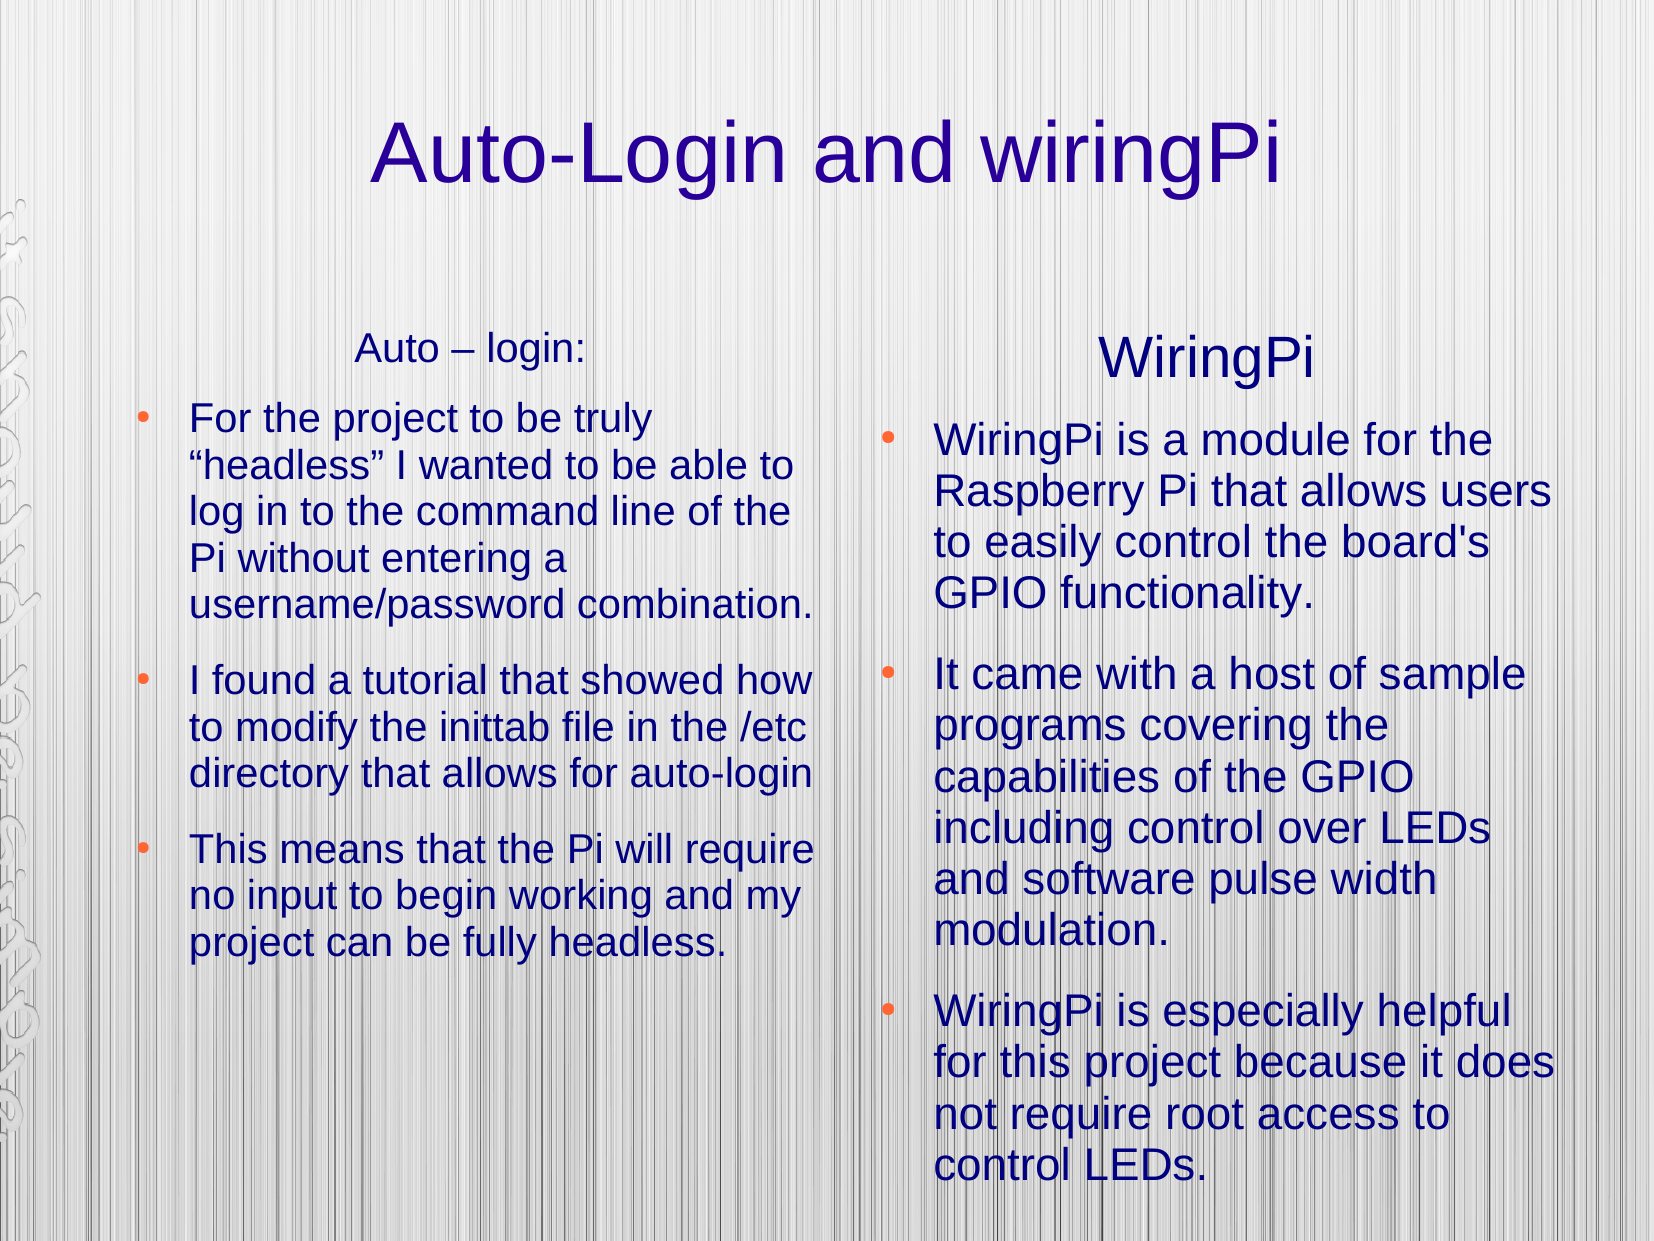

# Auto-Login and wiringPi
Auto – login:
For the project to be truly “headless” I wanted to be able to log in to the command line of the Pi without entering a username/password combination.
I found a tutorial that showed how to modify the inittab file in the /etc directory that allows for auto-login
This means that the Pi will require no input to begin working and my project can be fully headless.
WiringPi
WiringPi is a module for the Raspberry Pi that allows users to easily control the board's GPIO functionality.
It came with a host of sample programs covering the capabilities of the GPIO including control over LEDs and software pulse width modulation.
WiringPi is especially helpful for this project because it does not require root access to control LEDs.